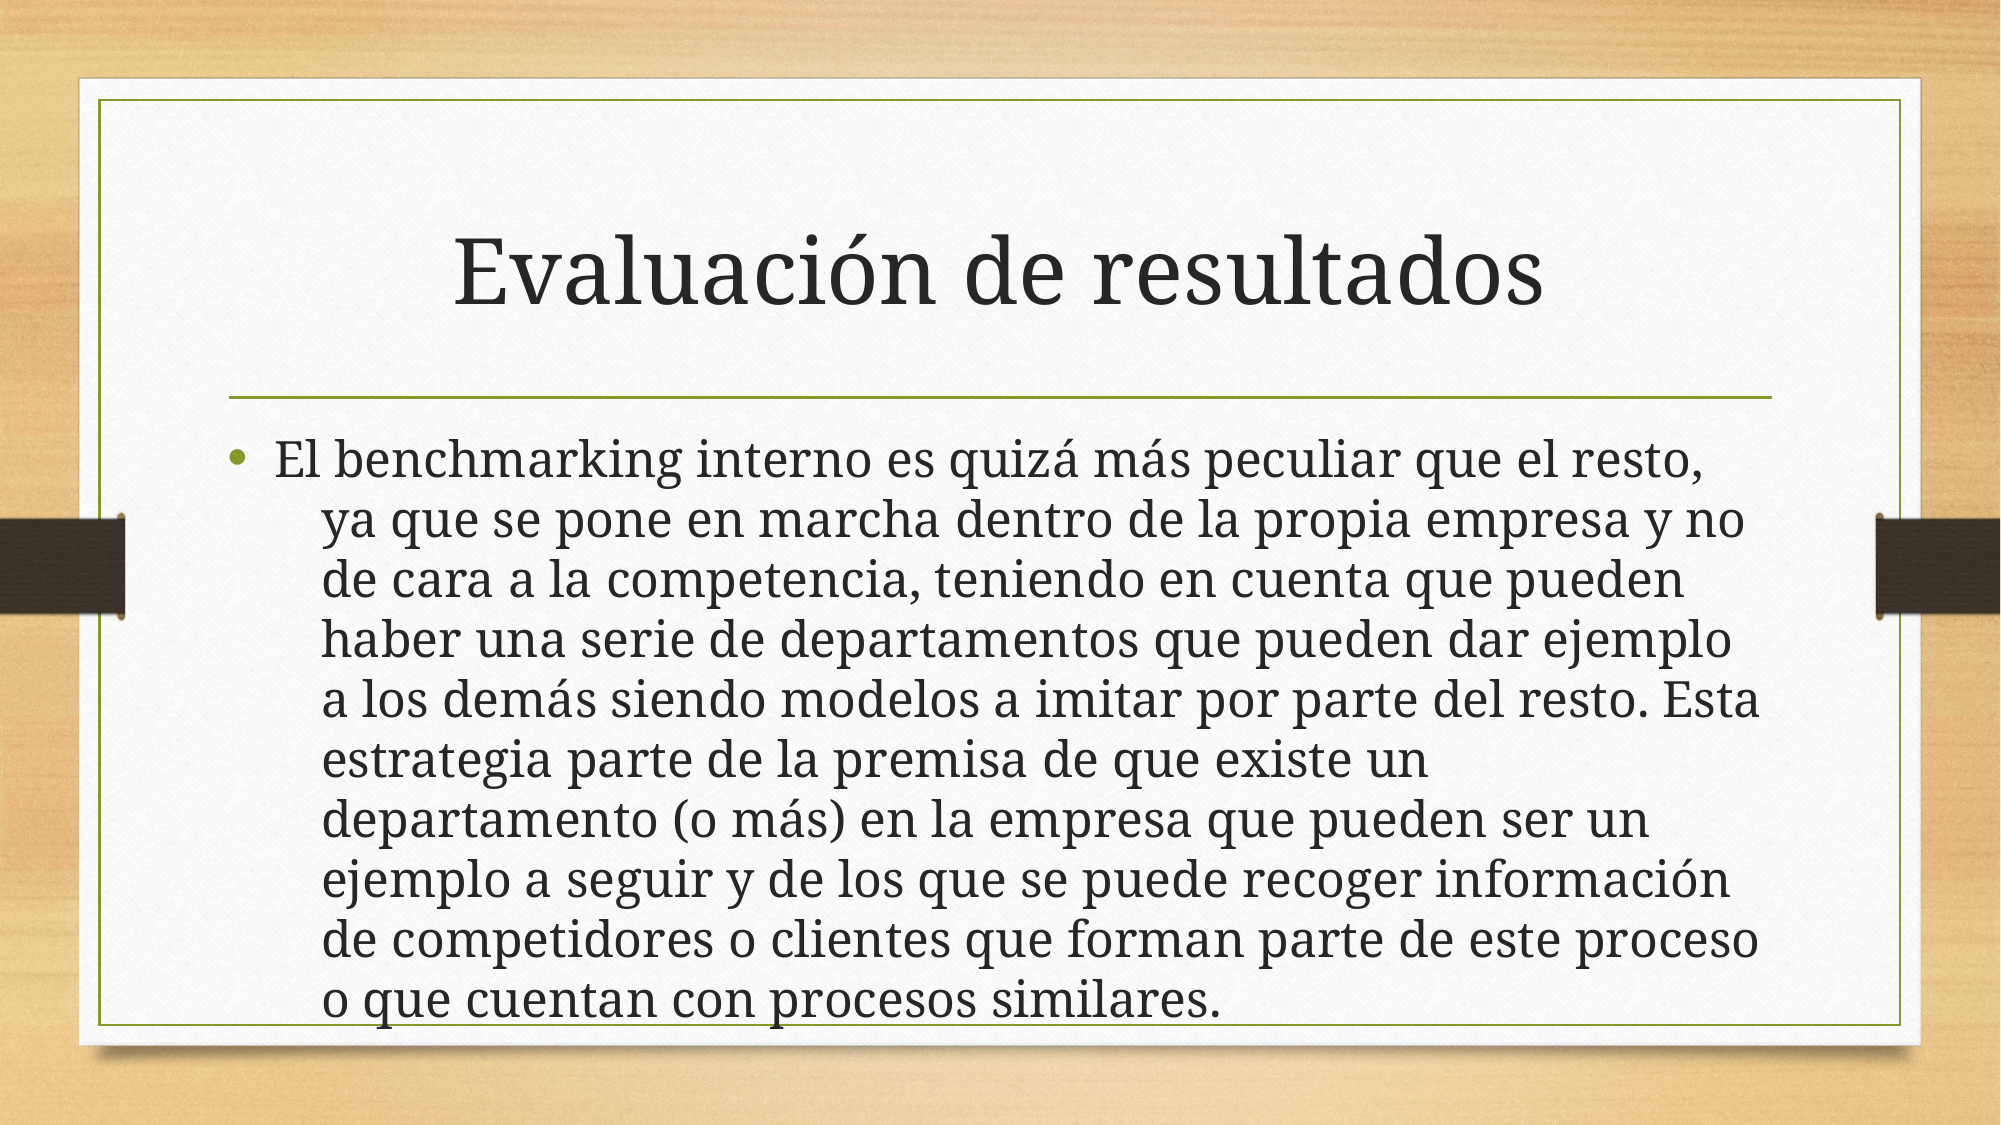

# Evaluación de resultados
El benchmarking interno es quizá más peculiar que el resto, ya que se pone en marcha dentro de la propia empresa y no de cara a la competencia, teniendo en cuenta que pueden haber una serie de departamentos que pueden dar ejemplo a los demás siendo modelos a imitar por parte del resto. Esta estrategia parte de la premisa de que existe un departamento (o más) en la empresa que pueden ser un ejemplo a seguir y de los que se puede recoger información de competidores o clientes que forman parte de este proceso o que cuentan con procesos similares.